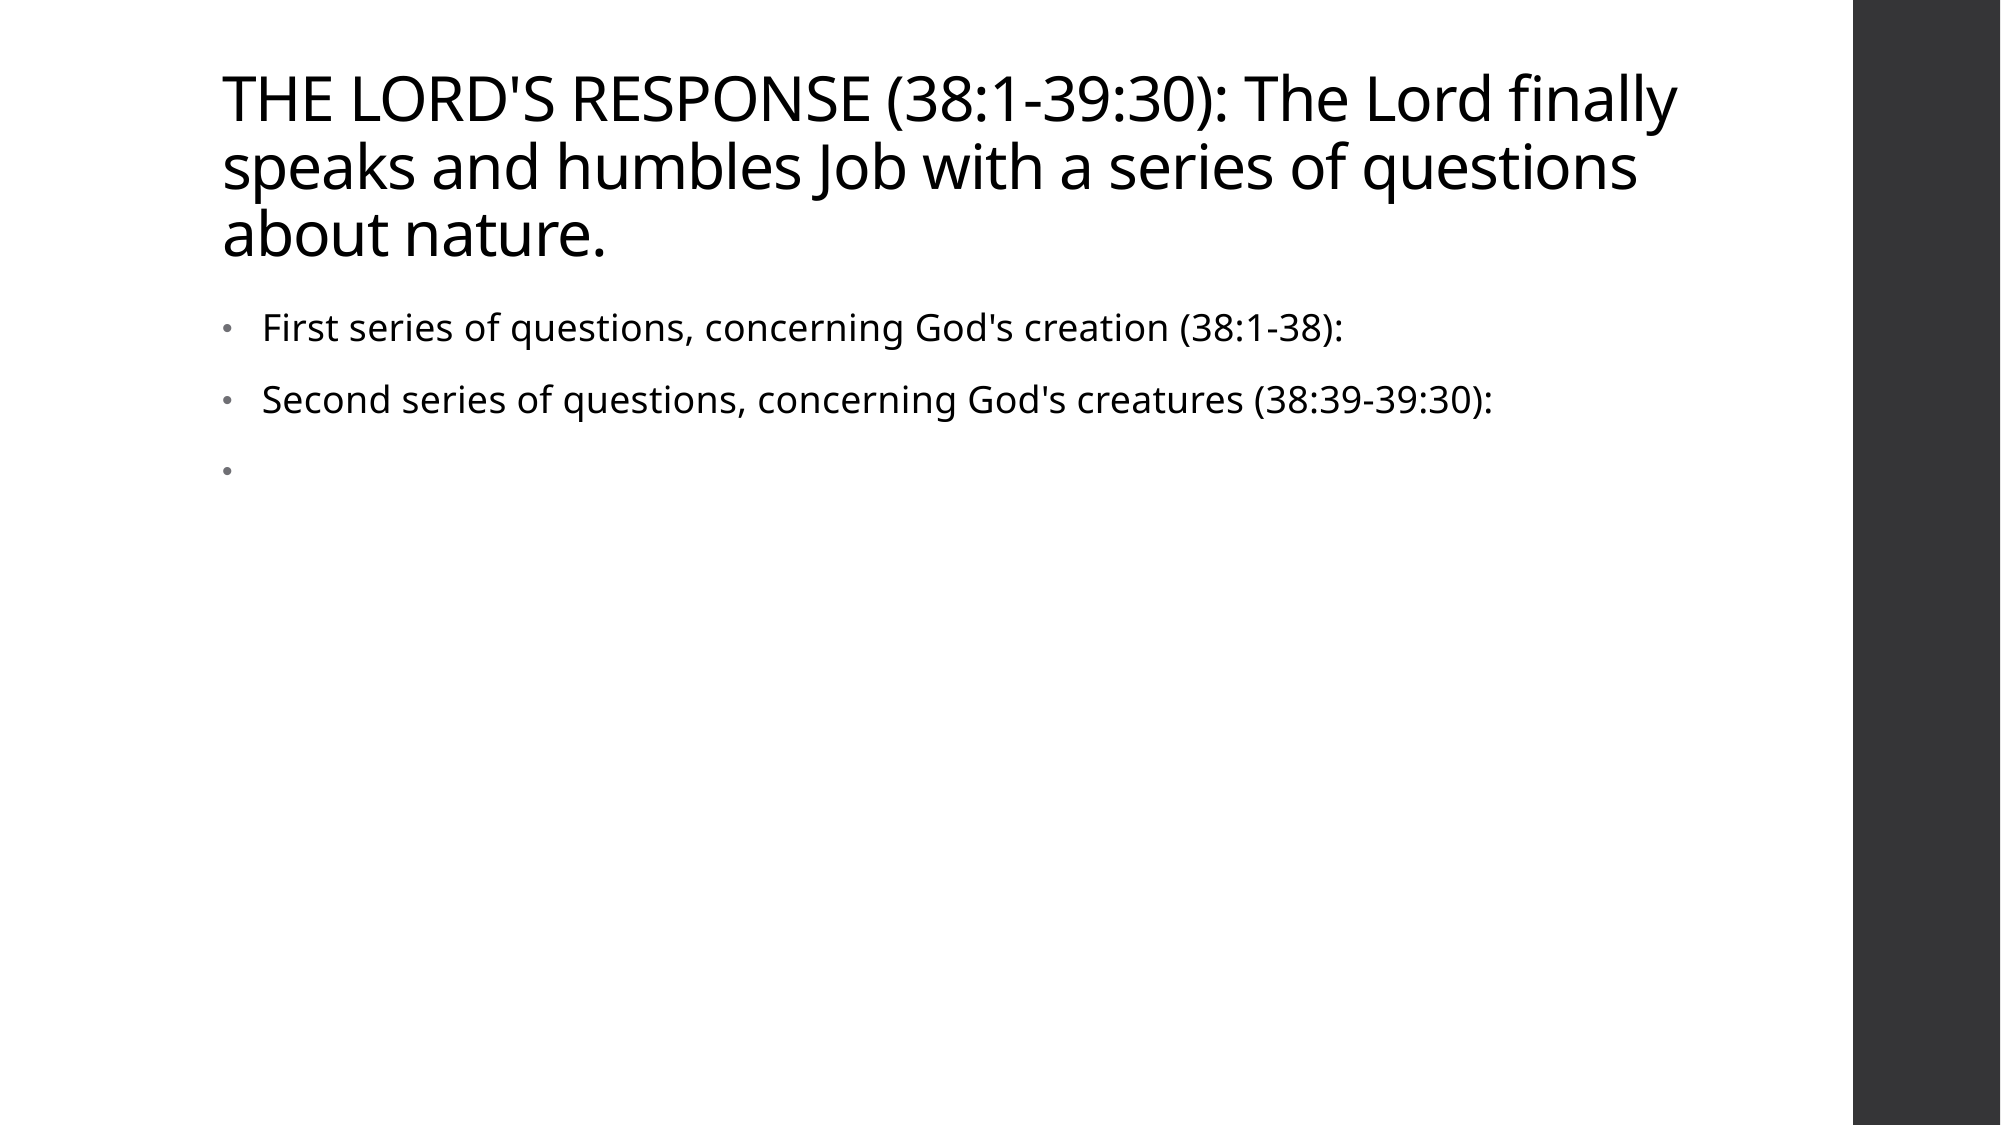

# THE LORD'S RESPONSE (38:1-39:30): The Lord finally speaks and humbles Job with a series of questions about nature.
 First series of questions, concerning God's creation (38:1-38):
 Second series of questions, concerning God's creatures (38:39-39:30):